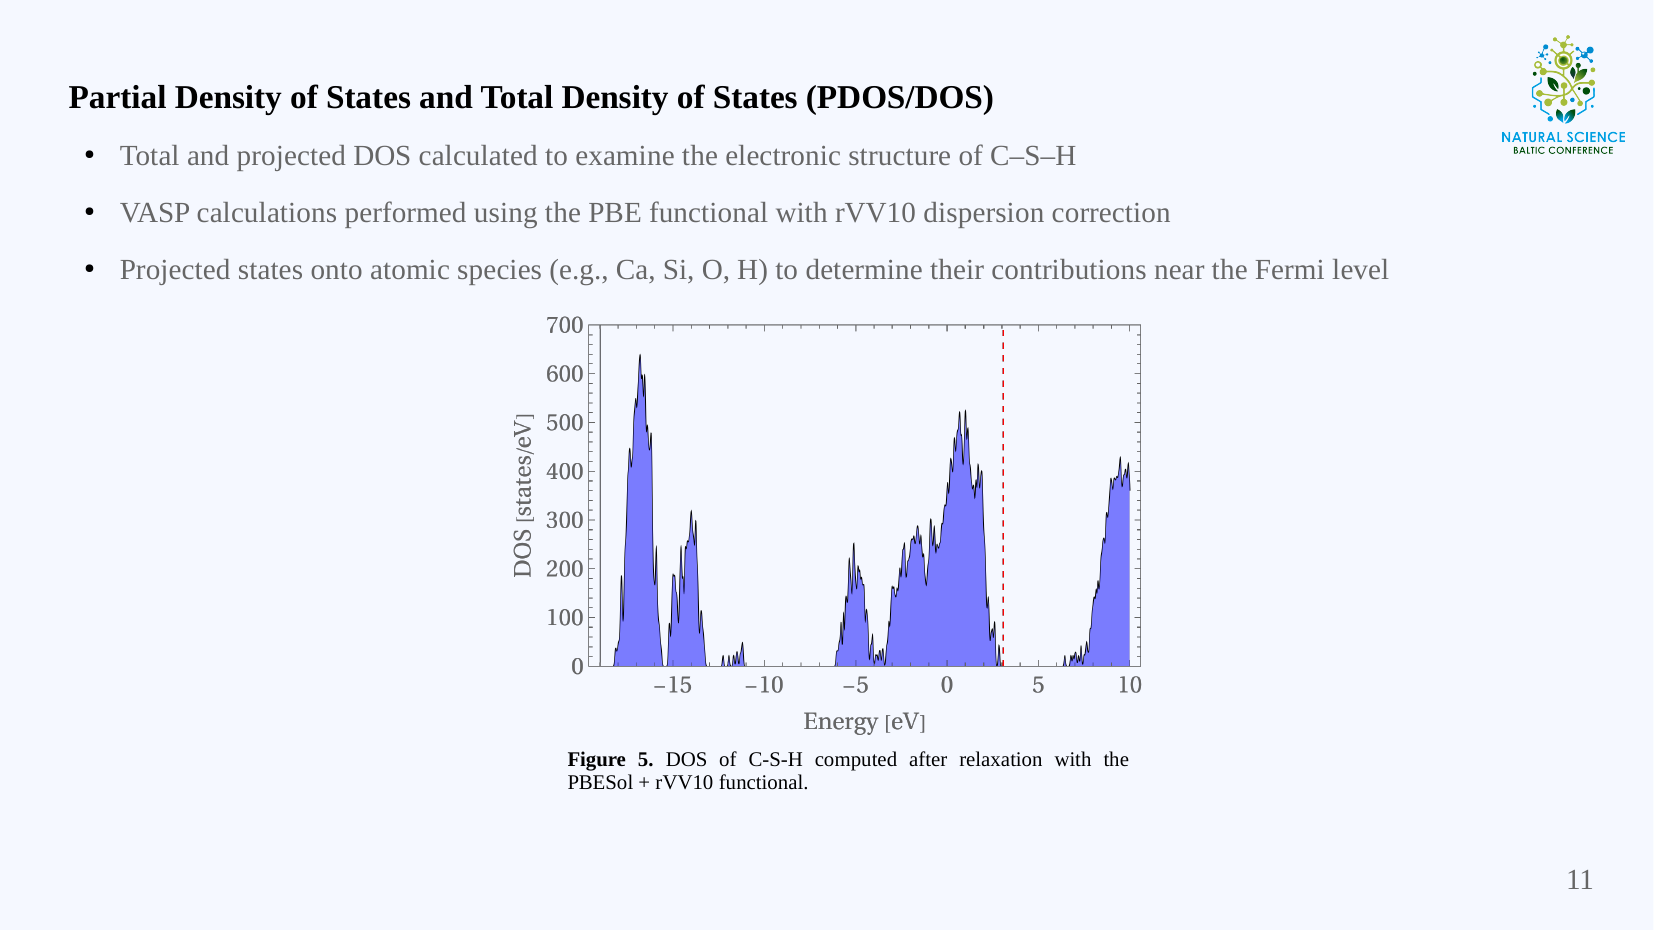

Partial Density of States and Total Density of States (PDOS/DOS)
Total and projected DOS calculated to examine the electronic structure of C–S–H
VASP calculations performed using the PBE functional with rVV10 dispersion correction
Projected states onto atomic species (e.g., Ca, Si, O, H) to determine their contributions near the Fermi level
Figure 5. DOS of C-S-H computed after relaxation with the PBESol + rVV10 functional.